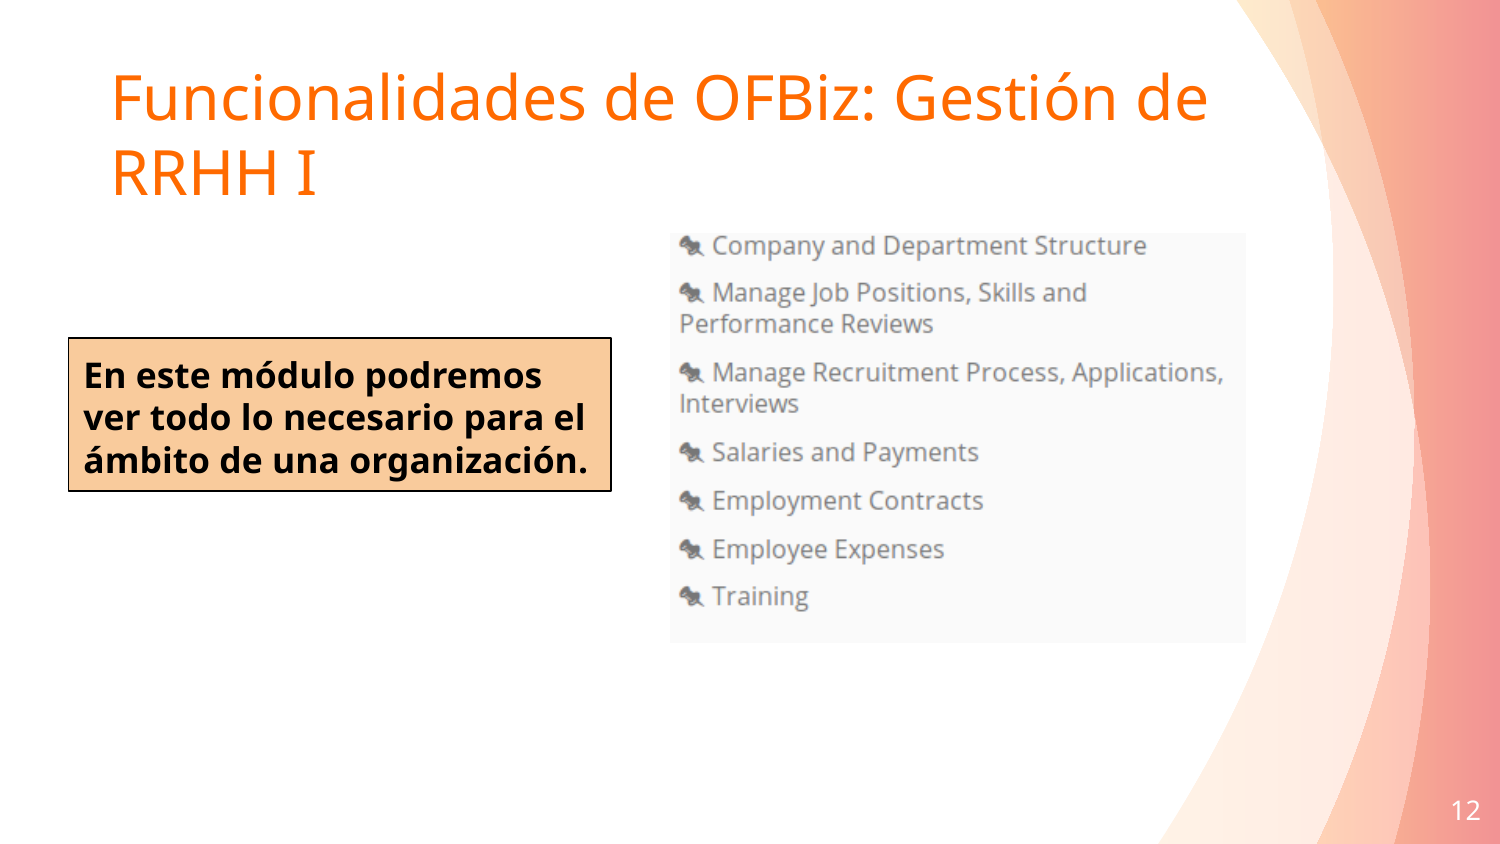

# Funcionalidades de OFBiz: Gestión de RRHH I
En este módulo podremos ver todo lo necesario para el ámbito de una organización.